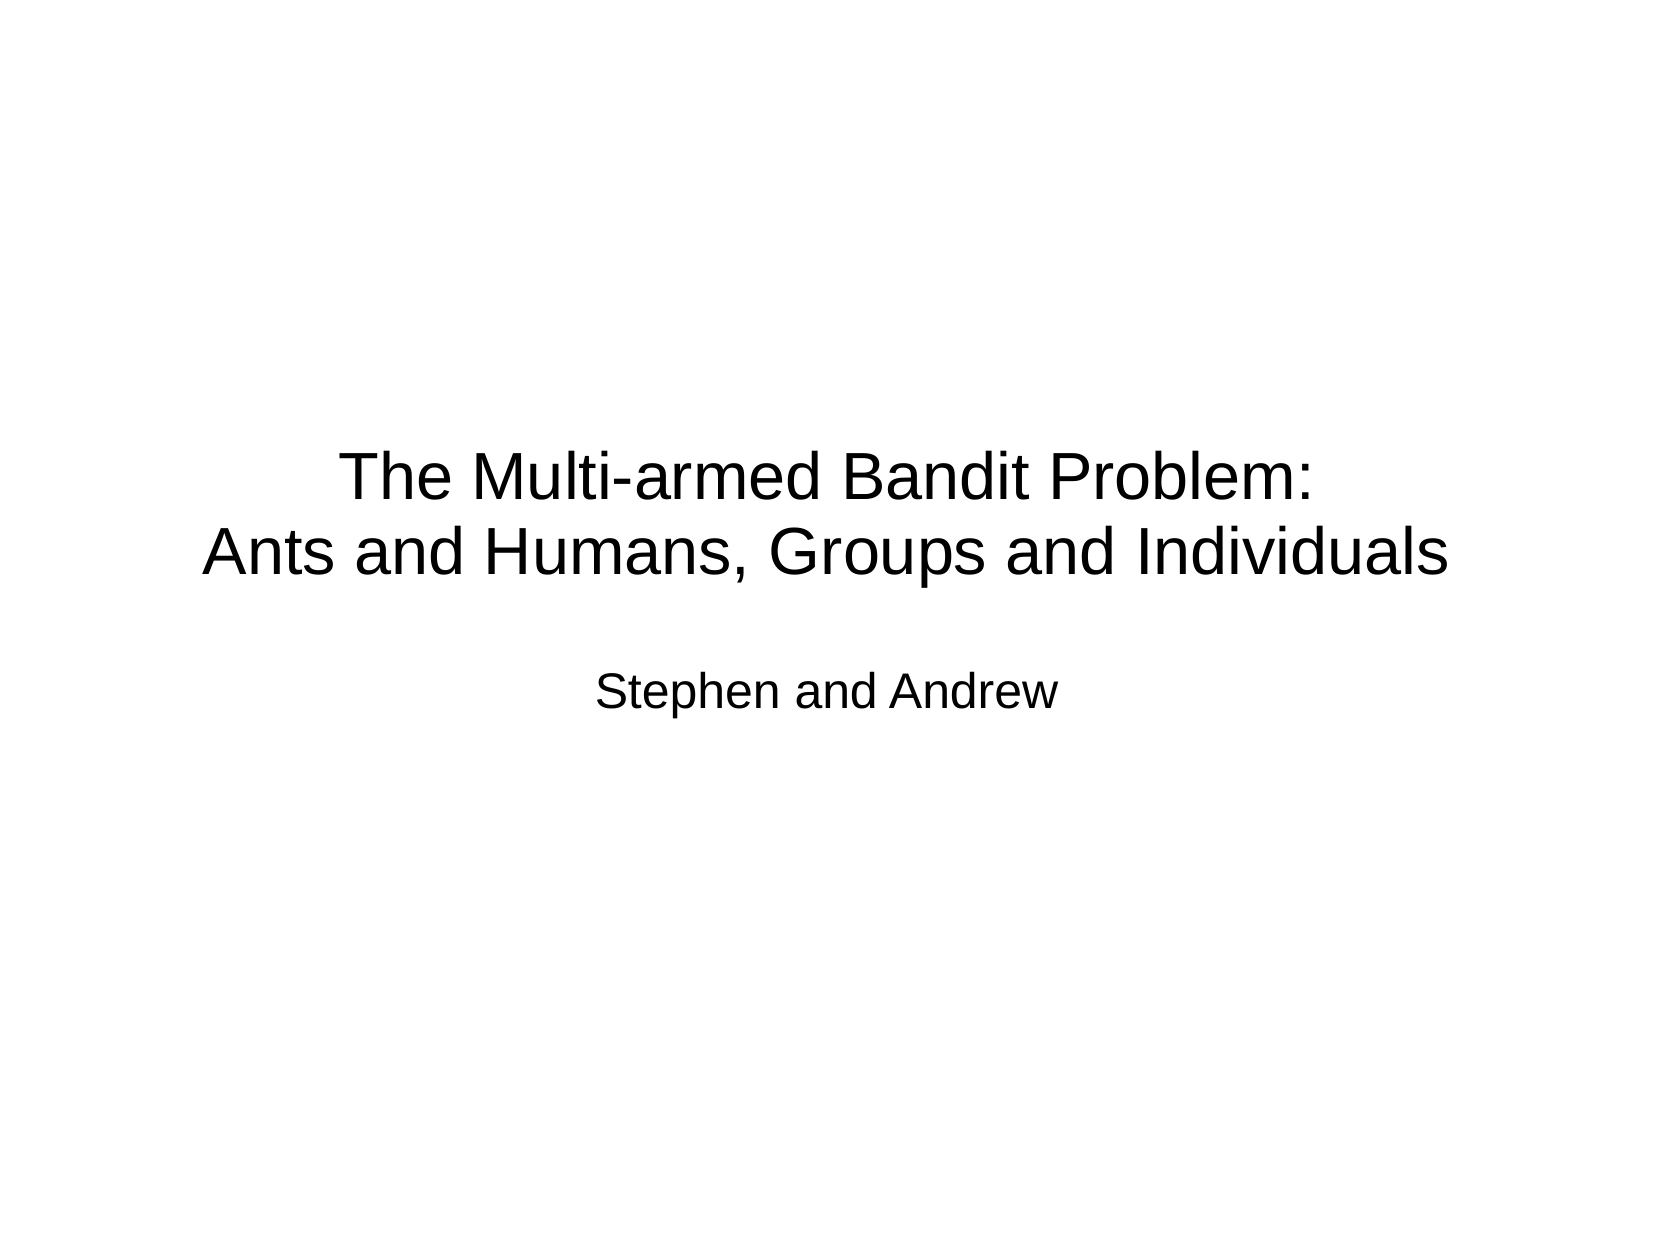

# The Multi-armed Bandit Problem:
Ants and Humans, Groups and Individuals
Stephen and Andrew